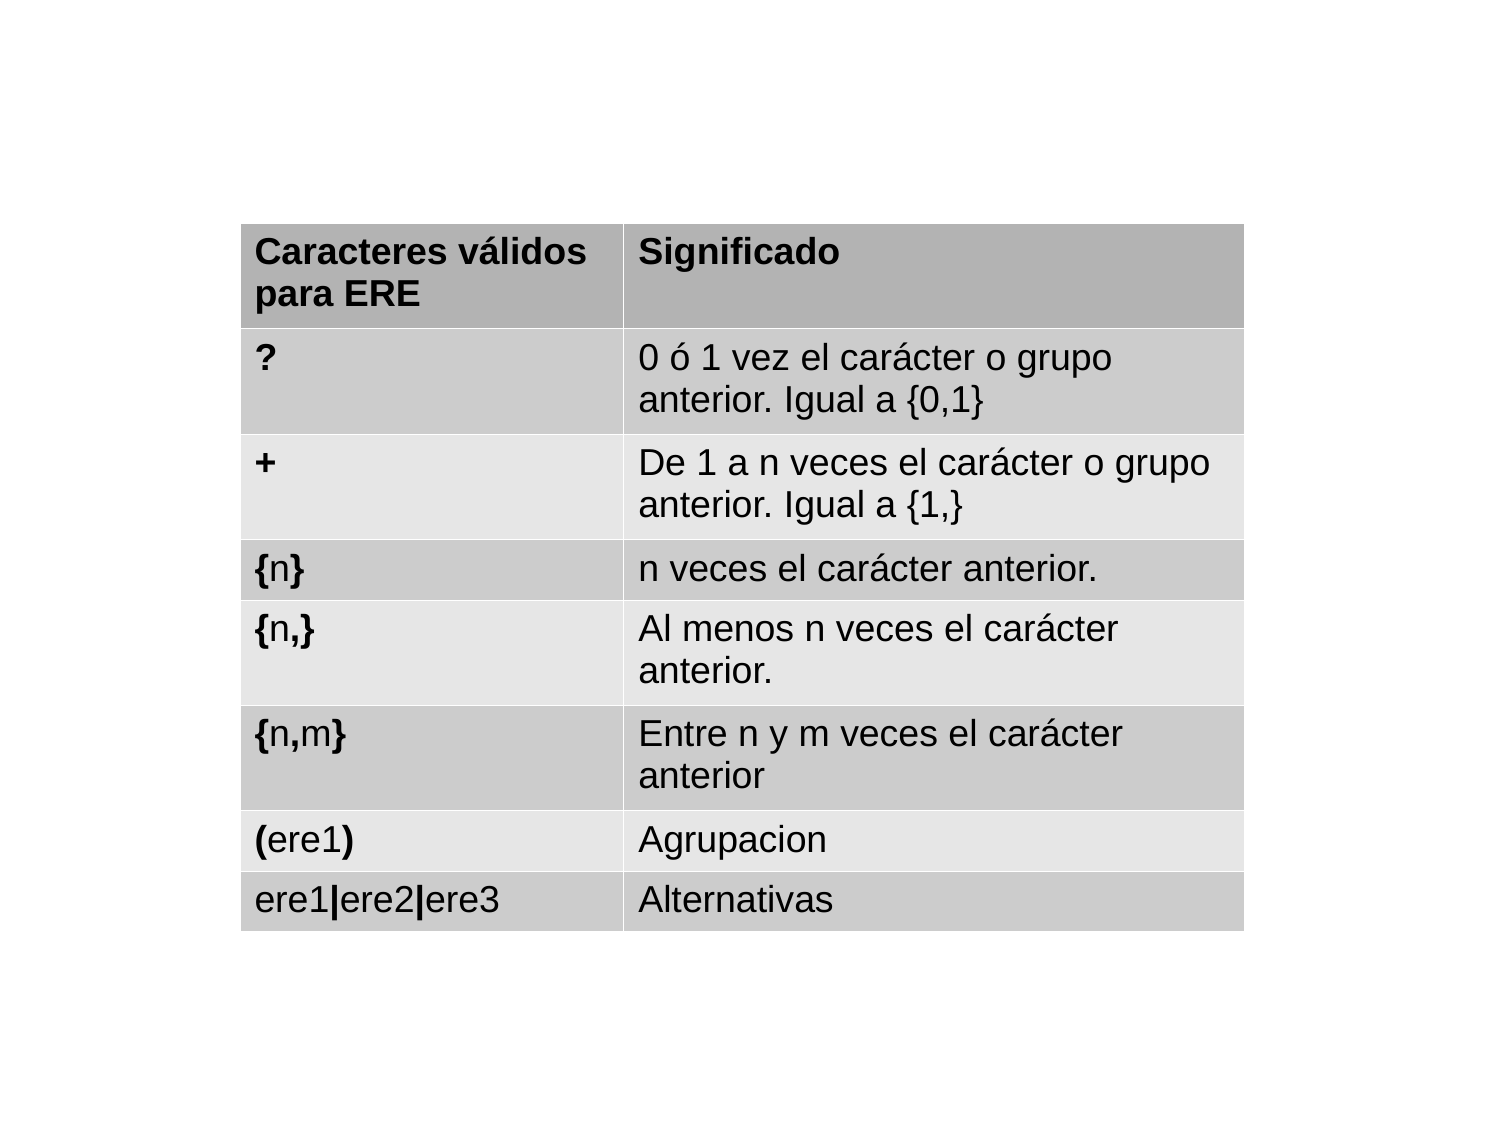

| Caracteres válidos para ERE | Significado |
| --- | --- |
| ? | 0 ó 1 vez el carácter o grupo anterior. Igual a {0,1} |
| + | De 1 a n veces el carácter o grupo anterior. Igual a {1,} |
| {n} | n veces el carácter anterior. |
| {n,} | Al menos n veces el carácter anterior. |
| {n,m} | Entre n y m veces el carácter anterior |
| (ere1) | Agrupacion |
| ere1|ere2|ere3 | Alternativas |